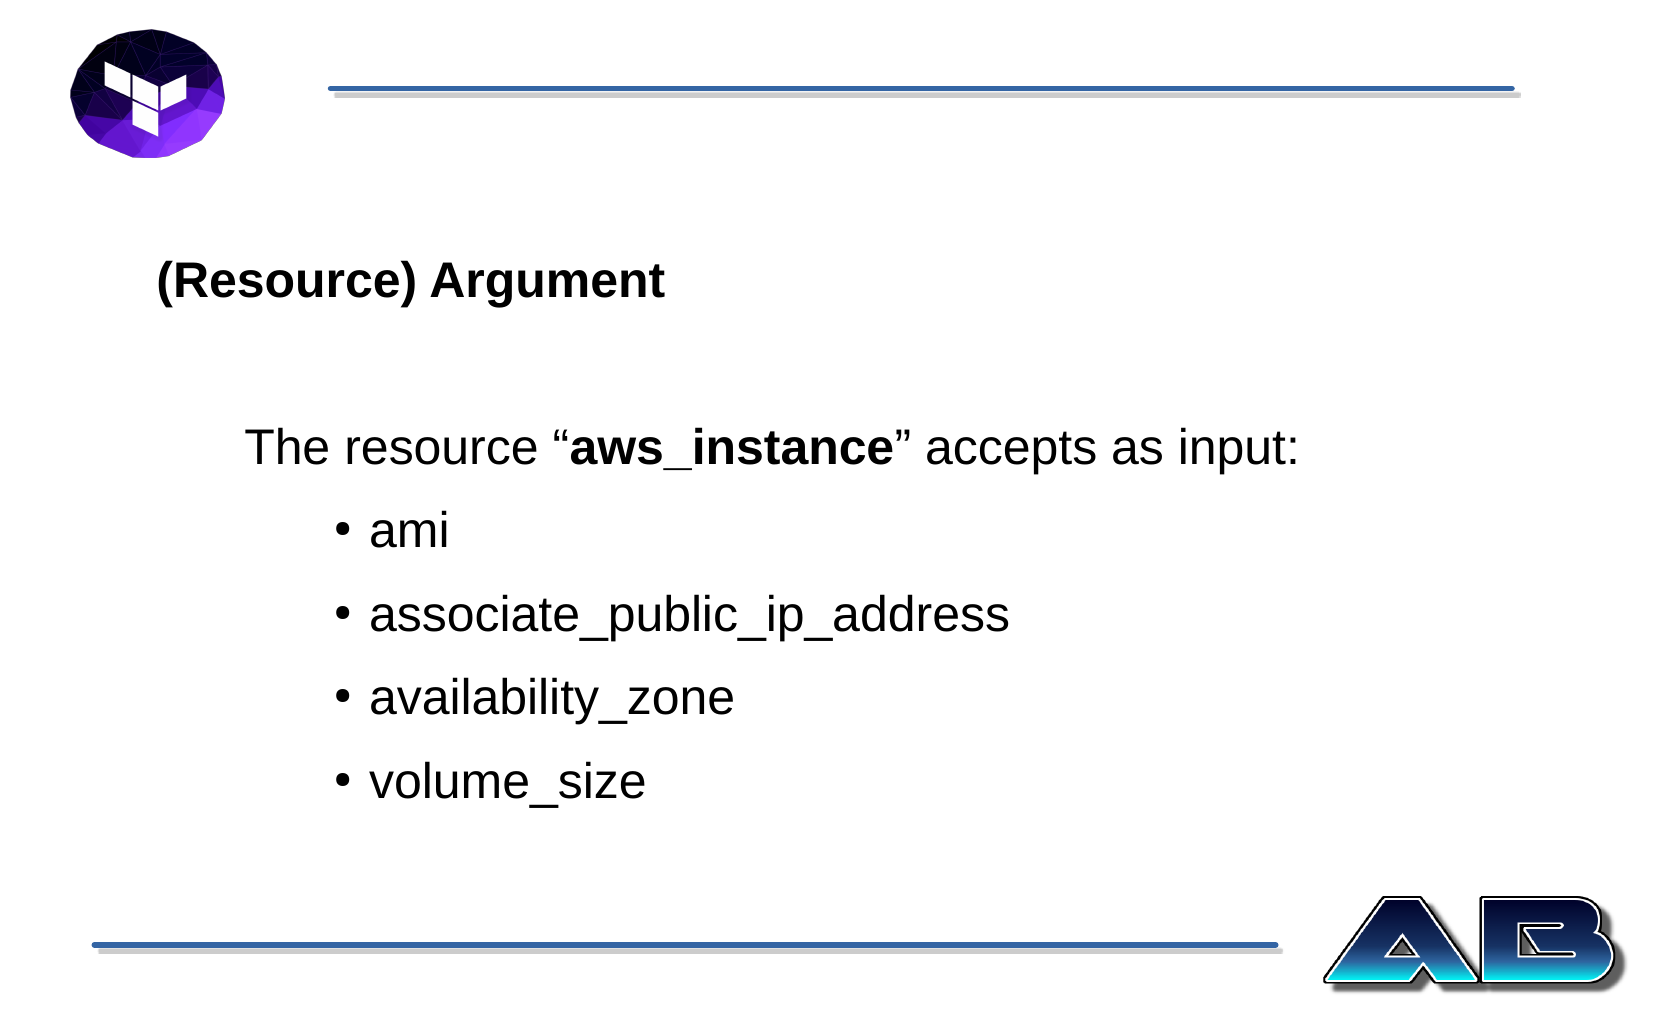

(Resource) Argument
	 The resource “aws_instance” accepts as input:
ami
associate_public_ip_address
availability_zone
volume_size